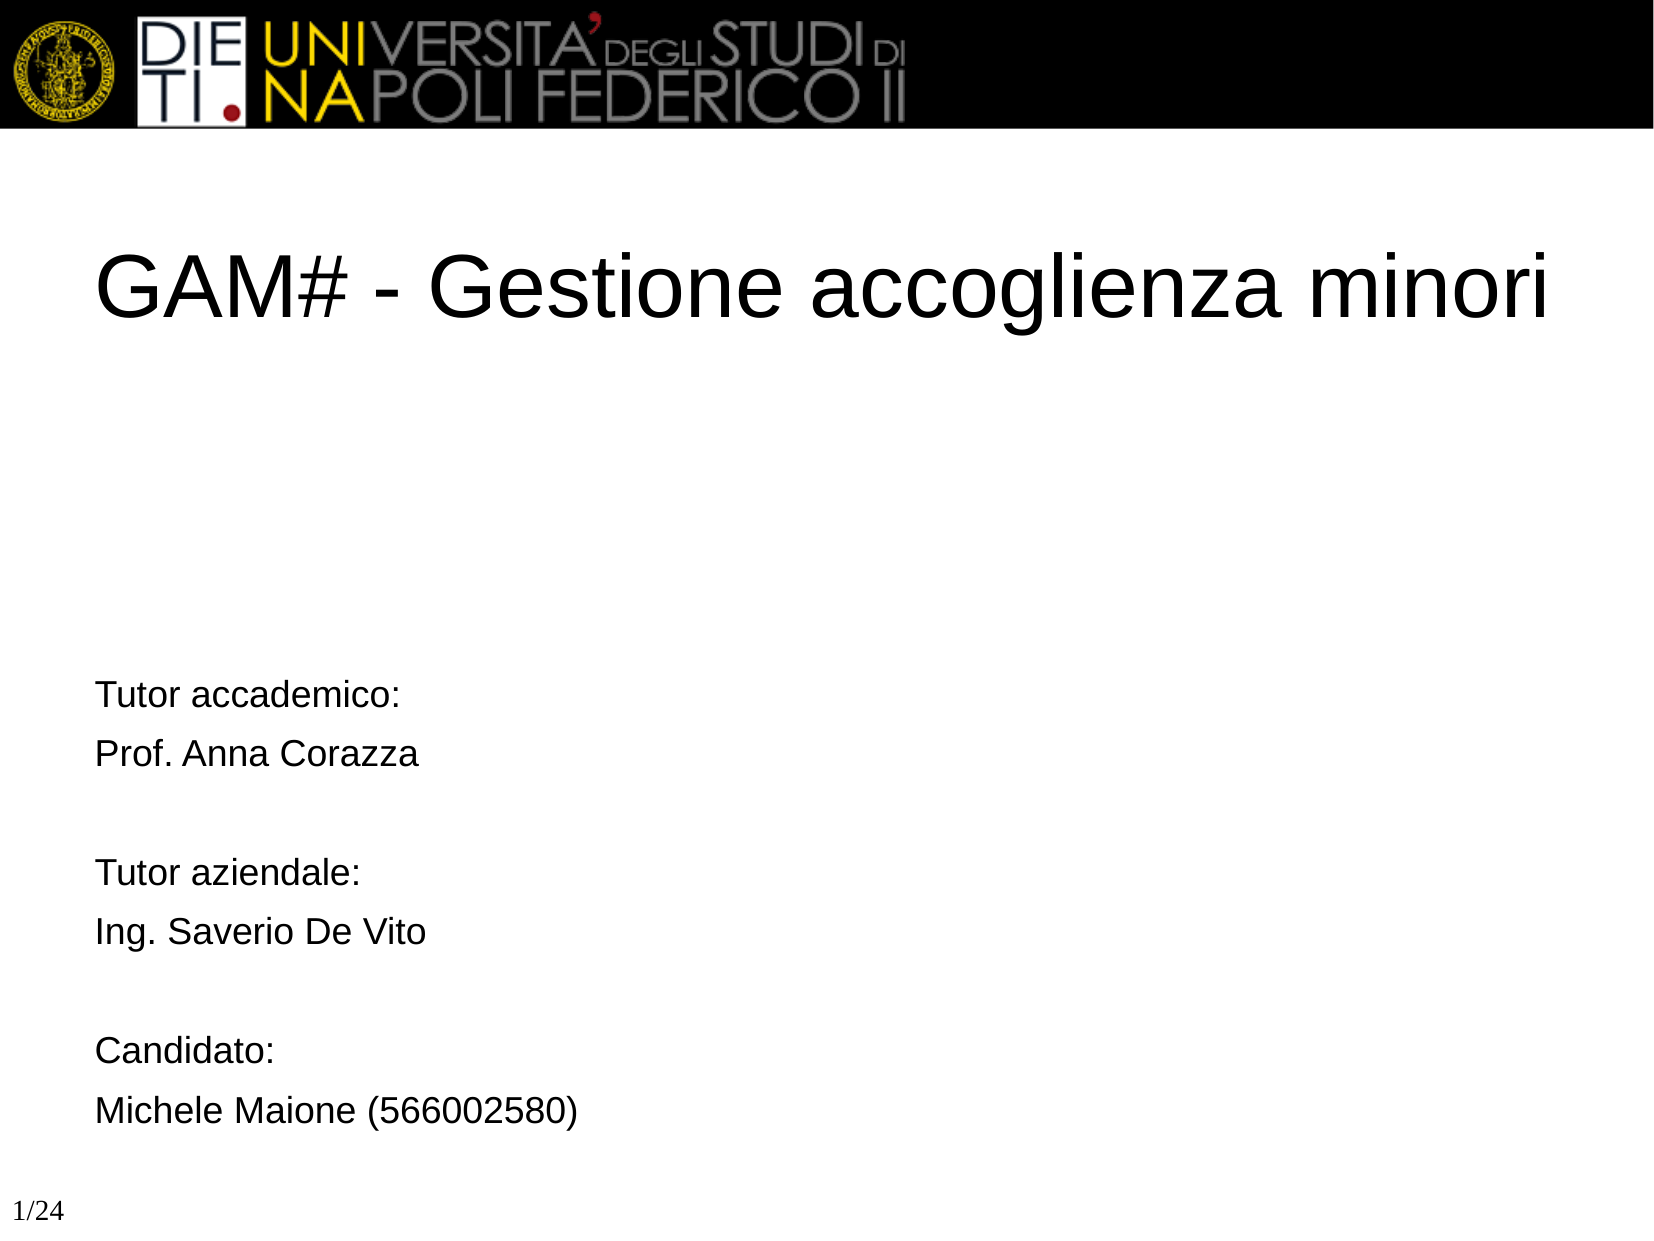

#
GAM# - Gestione accoglienza minori
Tutor accademico:
Prof. Anna Corazza
Tutor aziendale:
Ing. Saverio De Vito
Candidato:
Michele Maione (566002580)
1